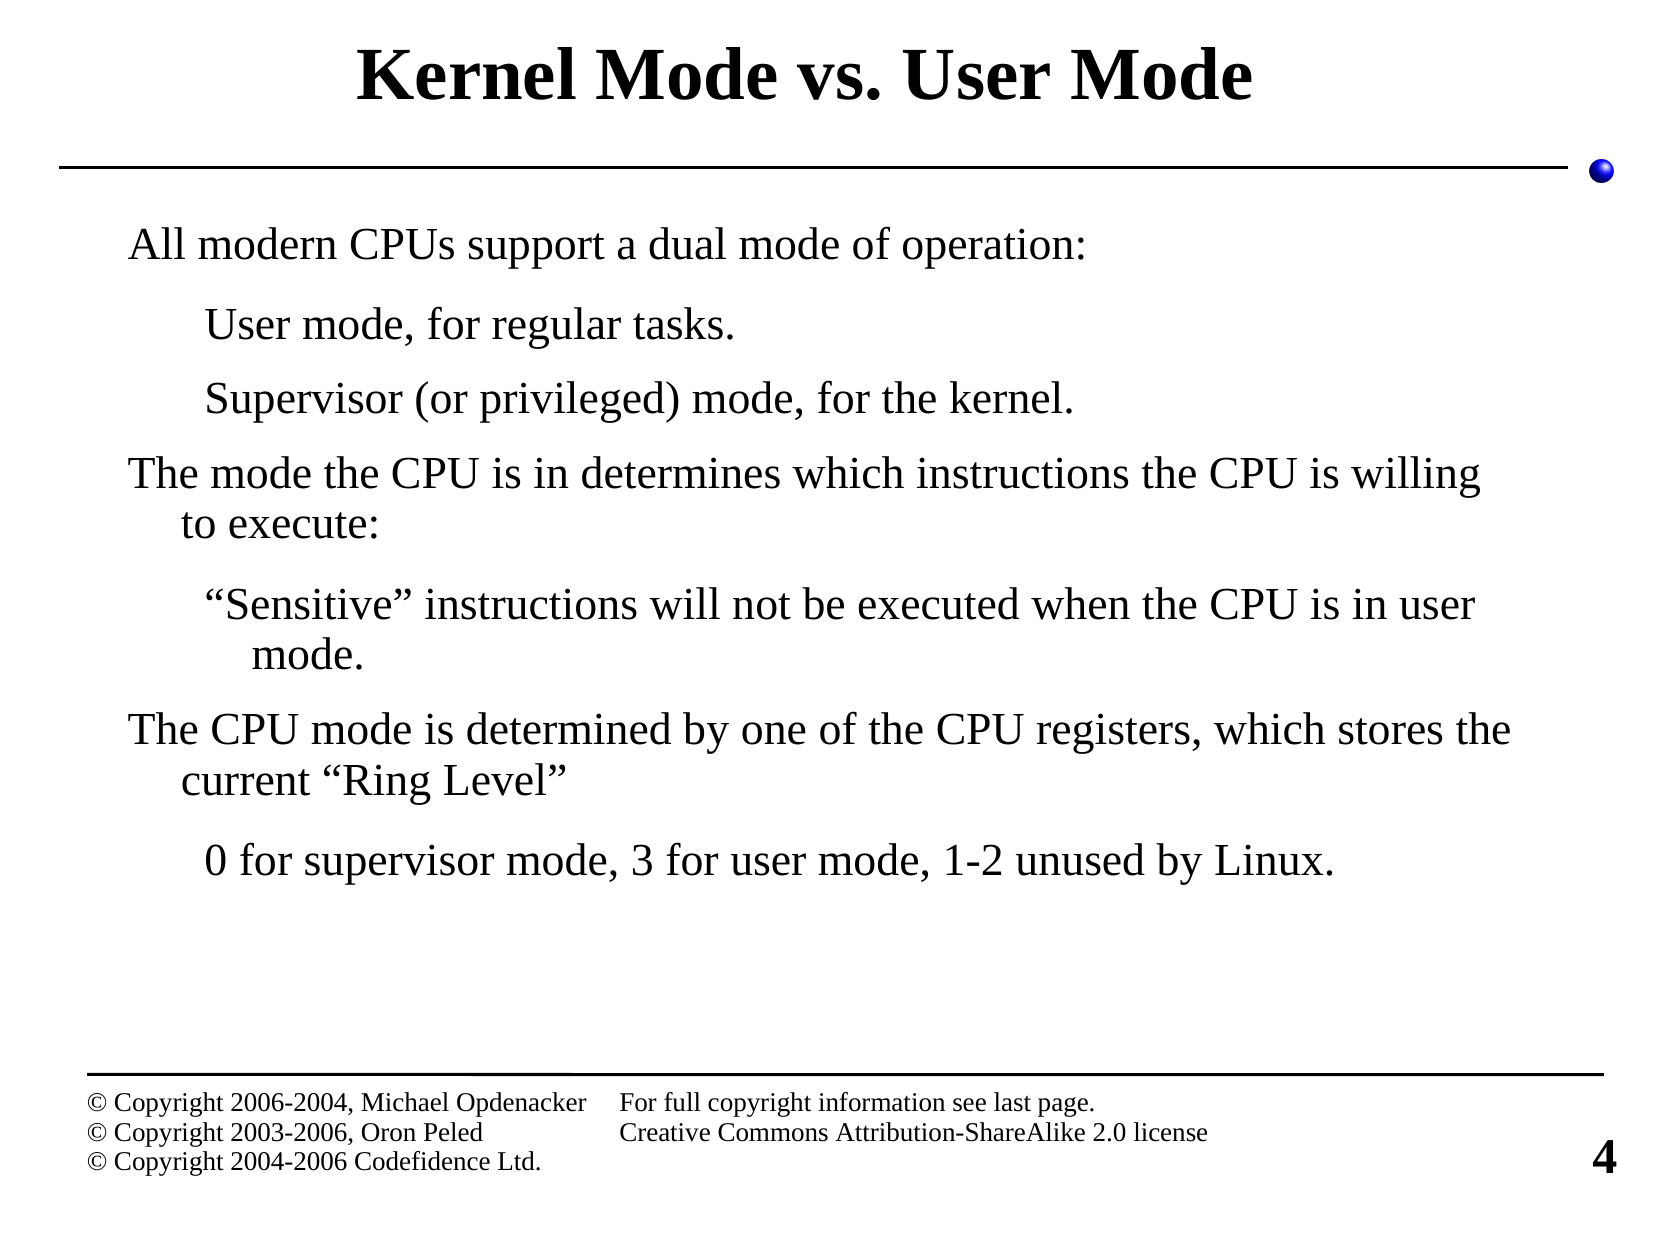

# Kernel Mode vs. User Mode
All modern CPUs support a dual mode of operation:
User mode, for regular tasks.
Supervisor (or privileged) mode, for the kernel.
The mode the CPU is in determines which instructions the CPU is willing to execute:
“Sensitive” instructions will not be executed when the CPU is in user mode.
The CPU mode is determined by one of the CPU registers, which stores the current “Ring Level”
0 for supervisor mode, 3 for user mode, 1-2 unused by Linux.